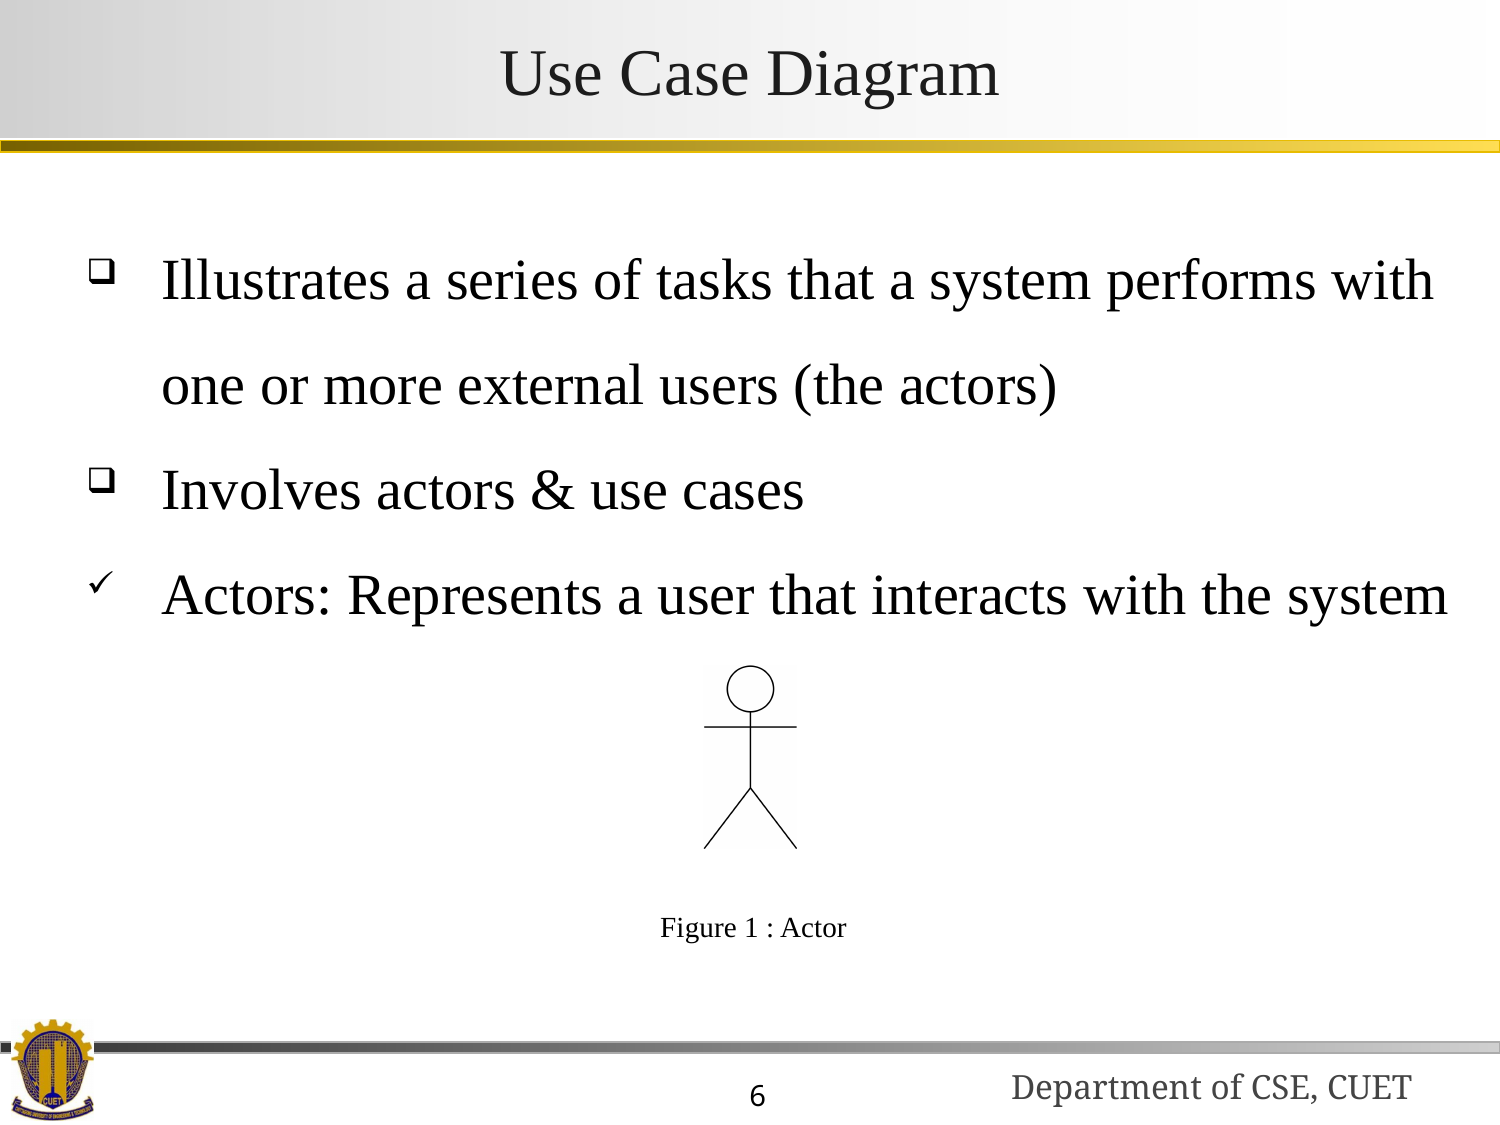

# Use Case Diagram
Illustrates a series of tasks that a system performs with one or more external users (the actors)
Involves actors & use cases
Actors: Represents a user that interacts with the system
 Figure 1 : Actor